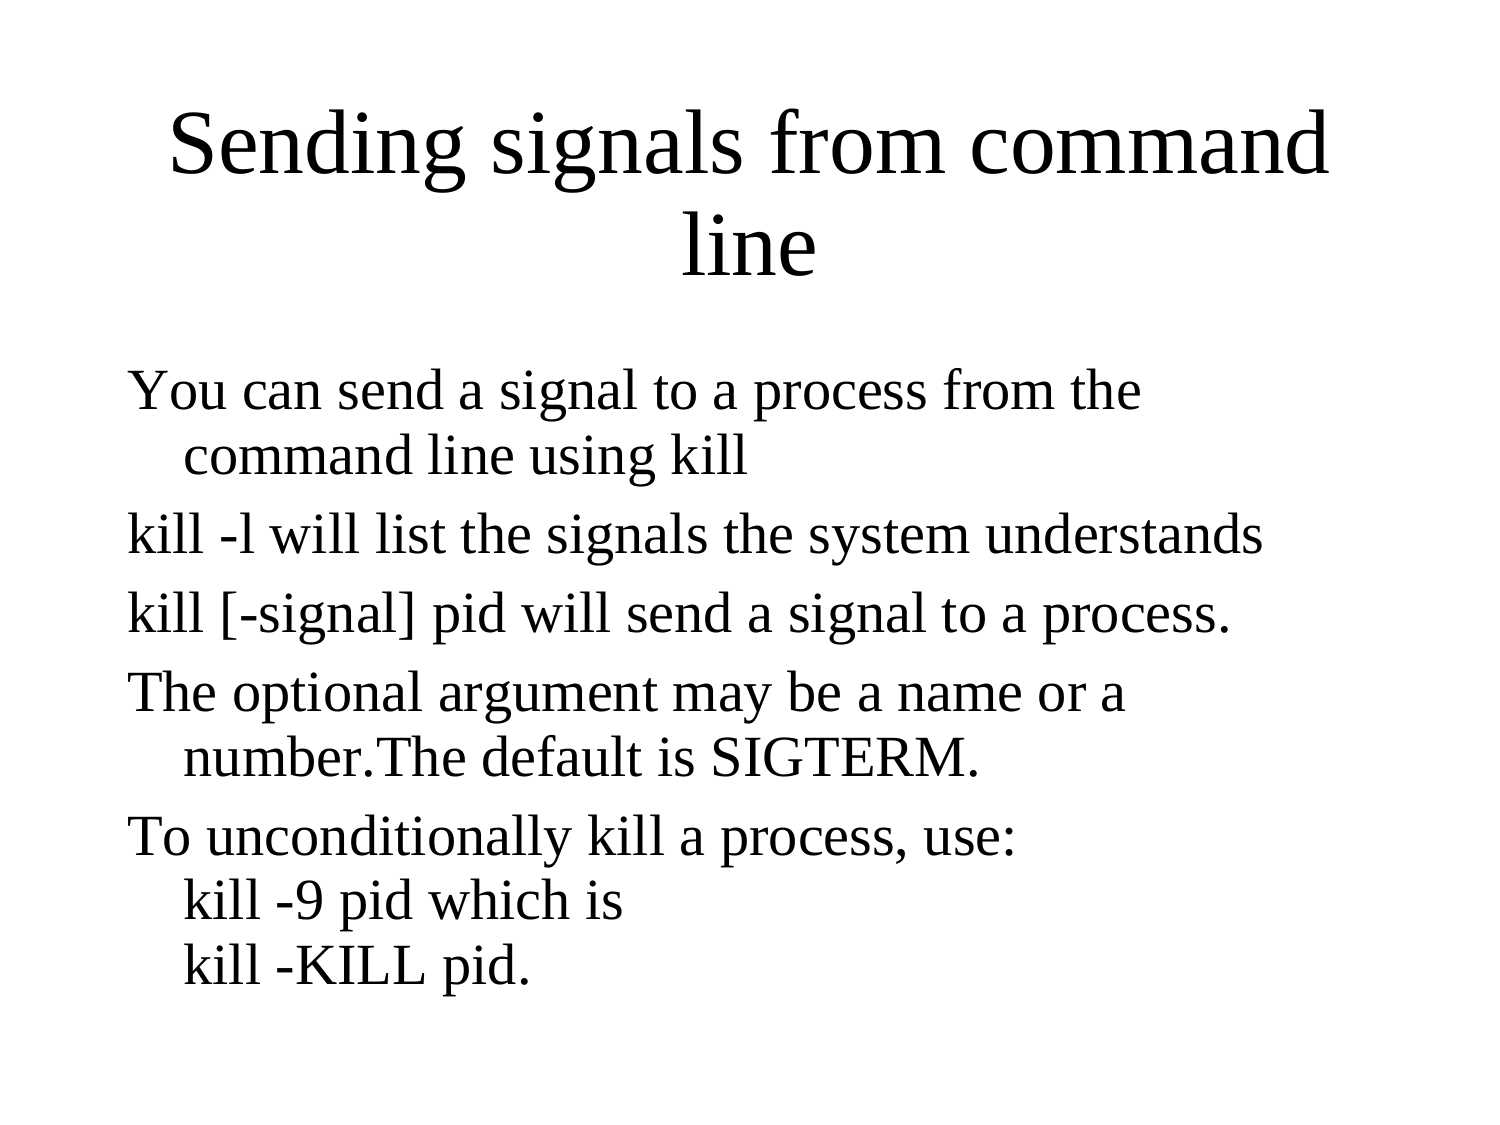

# Sending signals from command line
You can send a signal to a process from the command line using kill
kill -l will list the signals the system understands
kill [-signal] pid will send a signal to a process.
The optional argument may be a name or a number.The default is SIGTERM.
To unconditionally kill a process, use:
kill -9 pid which is
kill -KILL pid.